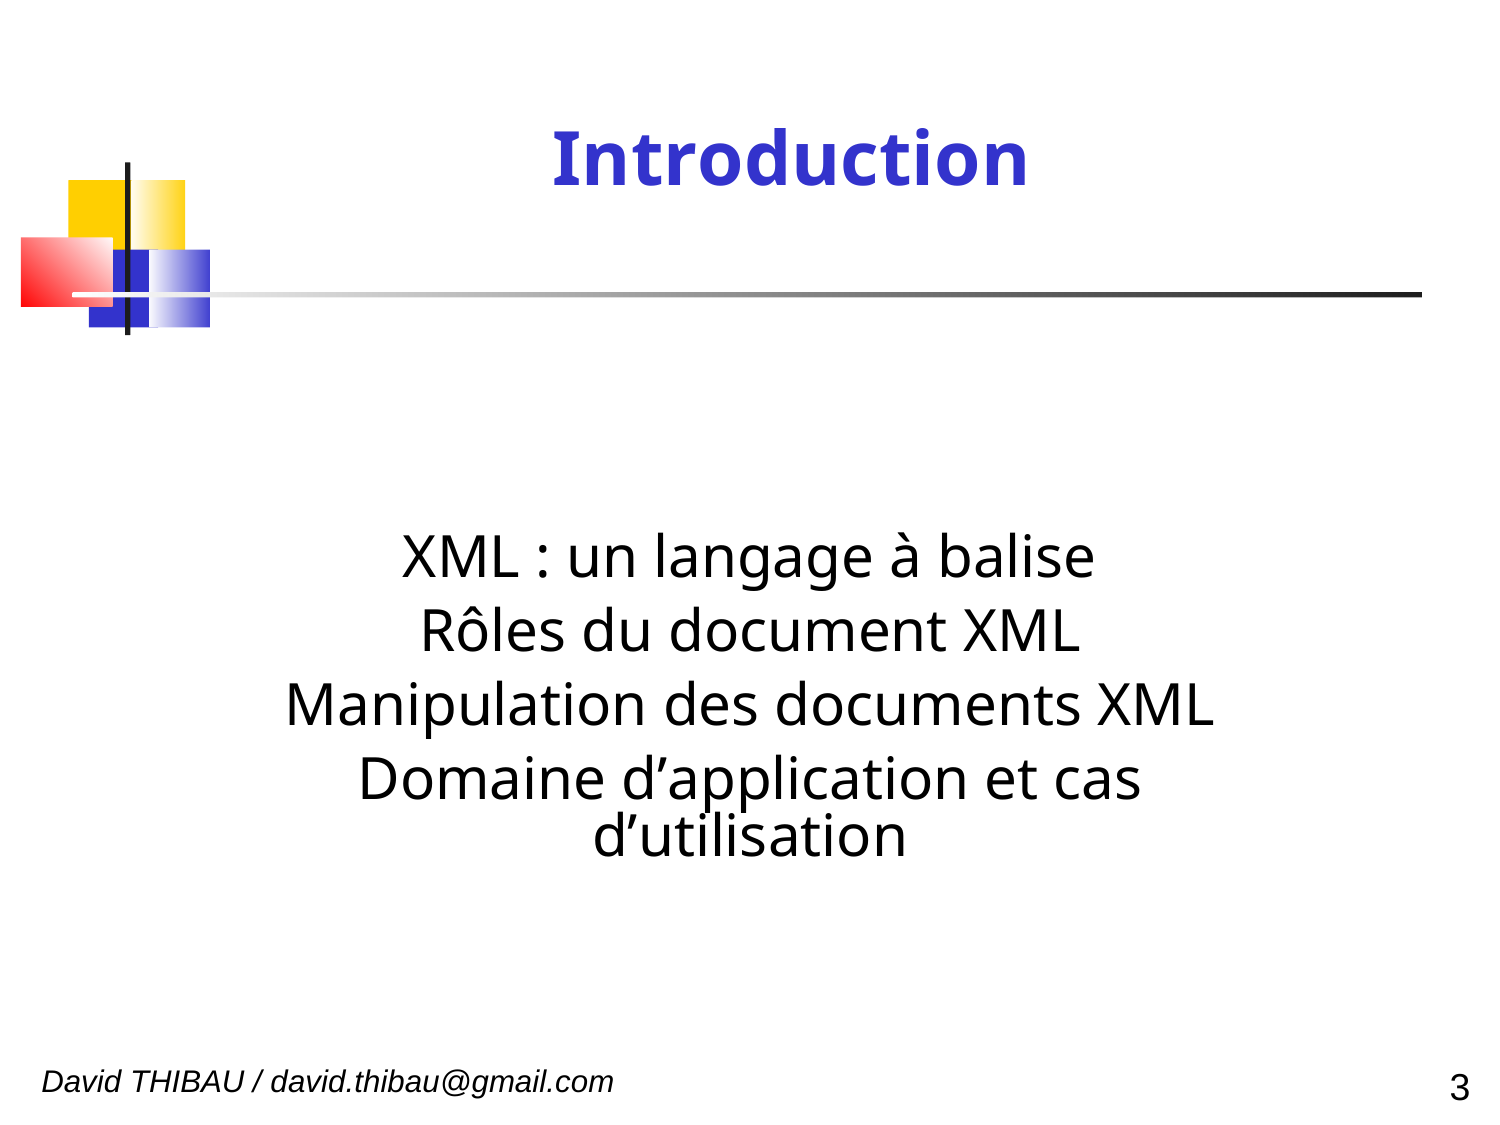

# Introduction
XML : un langage à balise
Rôles du document XML
Manipulation des documents XML
Domaine d’application et cas d’utilisation